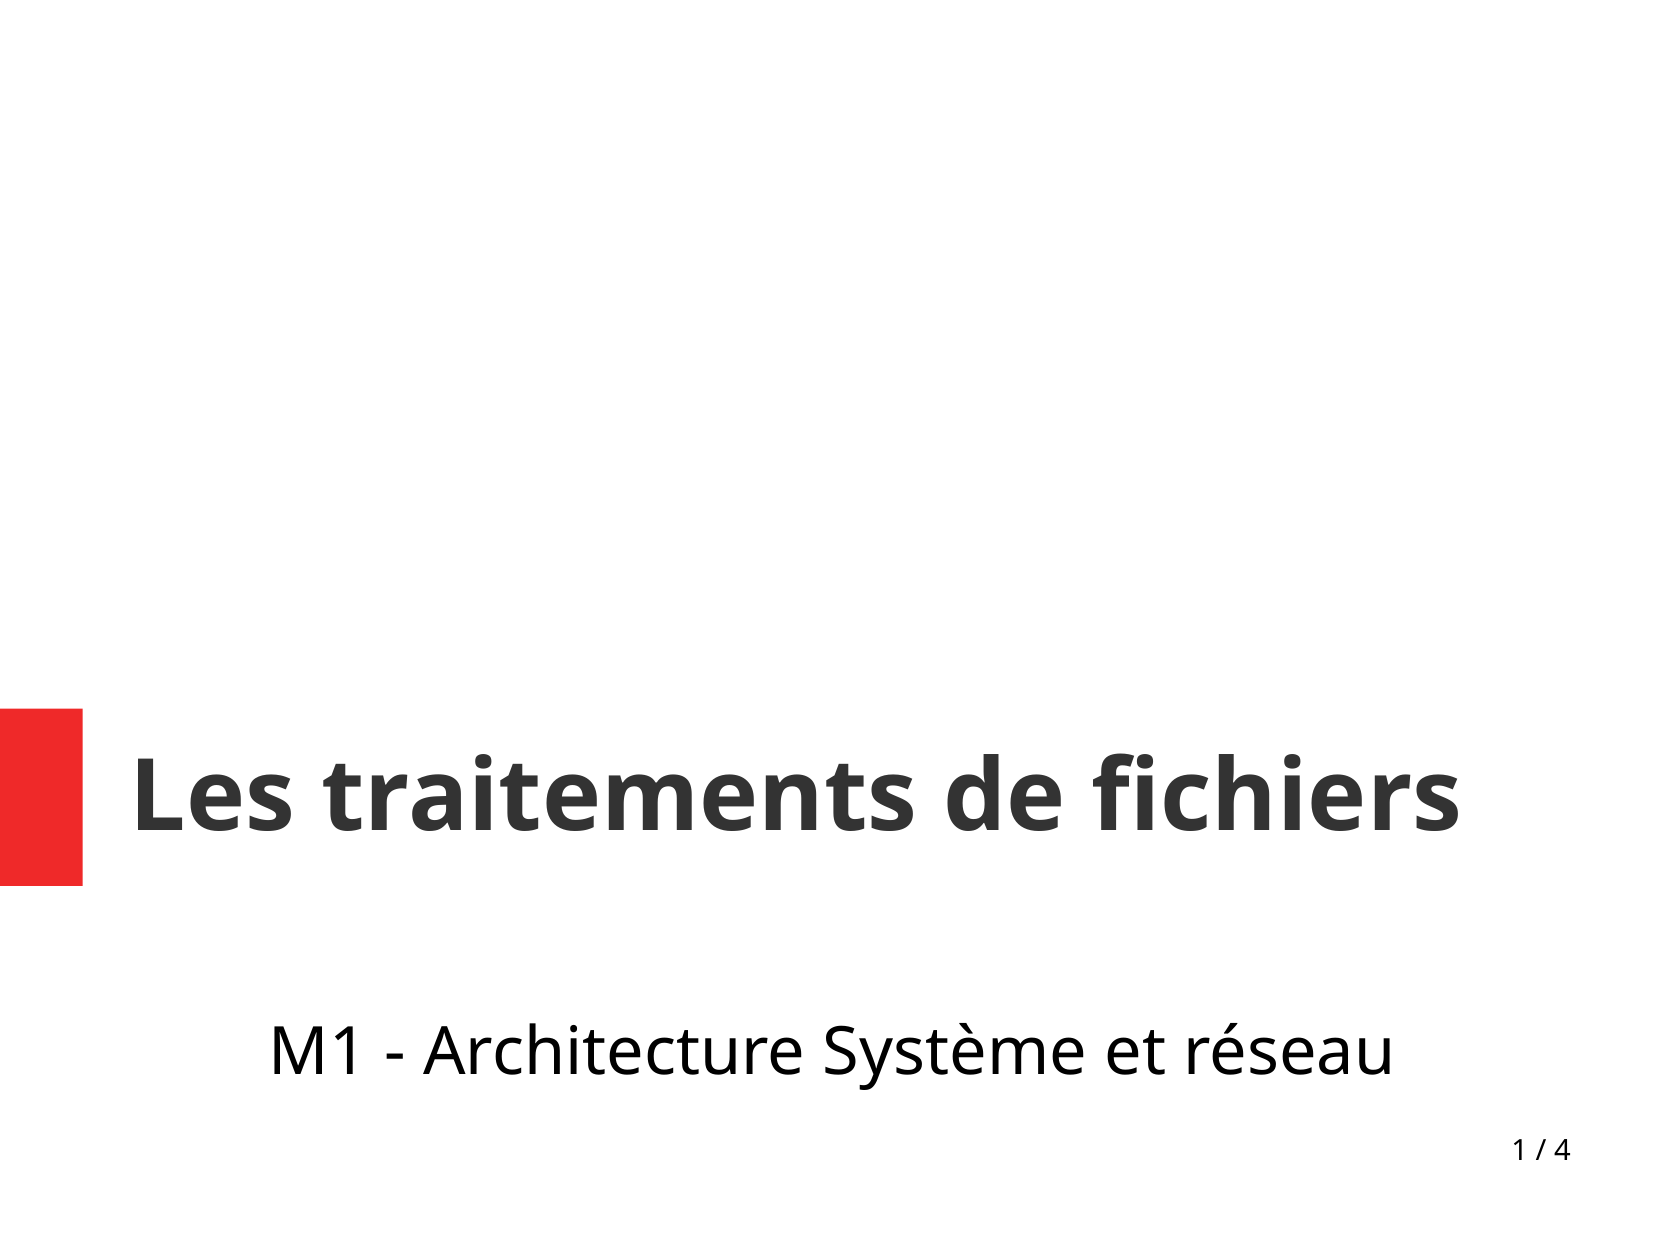

# Les traitements de fichiers
M1 - Architecture Système et réseau
1